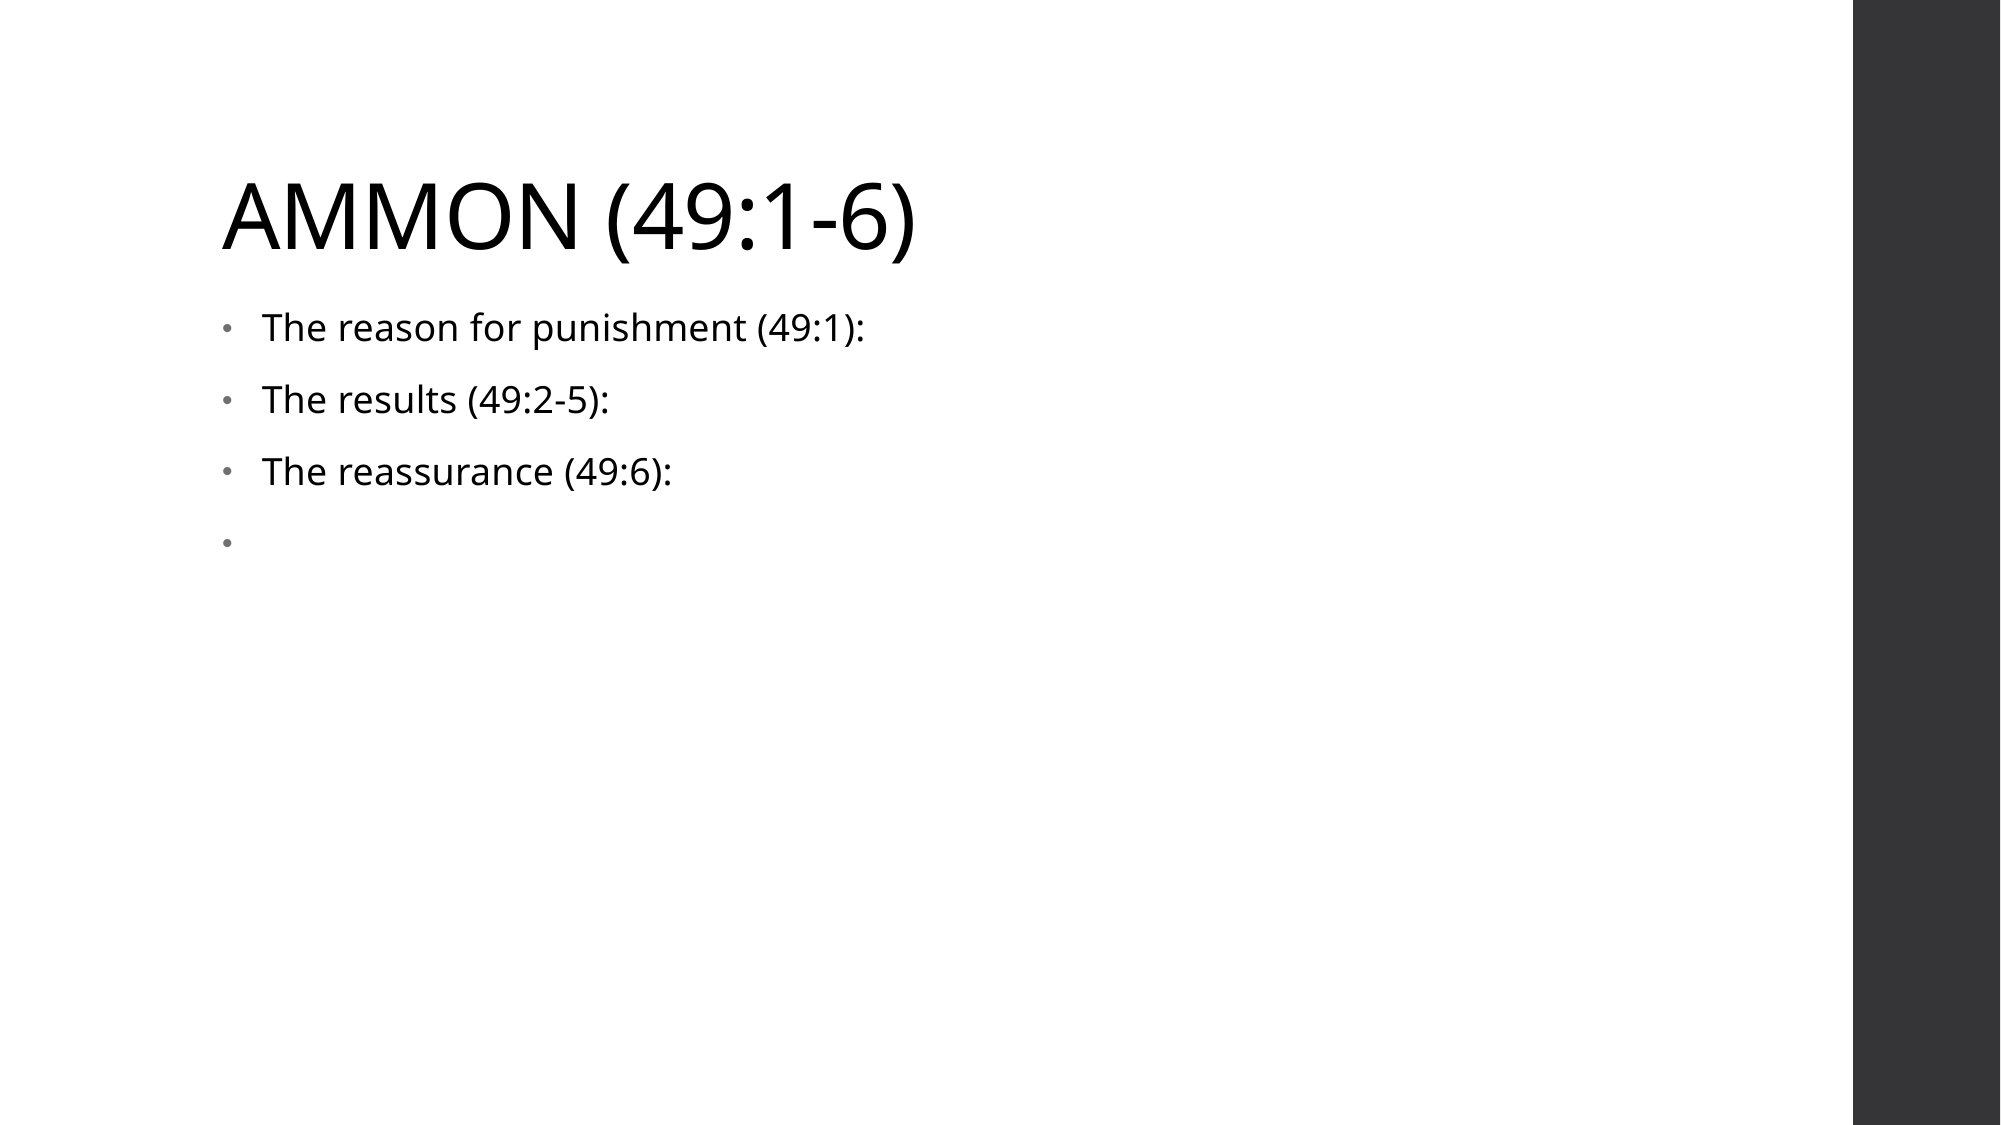

# AMMON (49:1-6)
 The reason for punishment (49:1):
 The results (49:2-5):
 The reassurance (49:6):